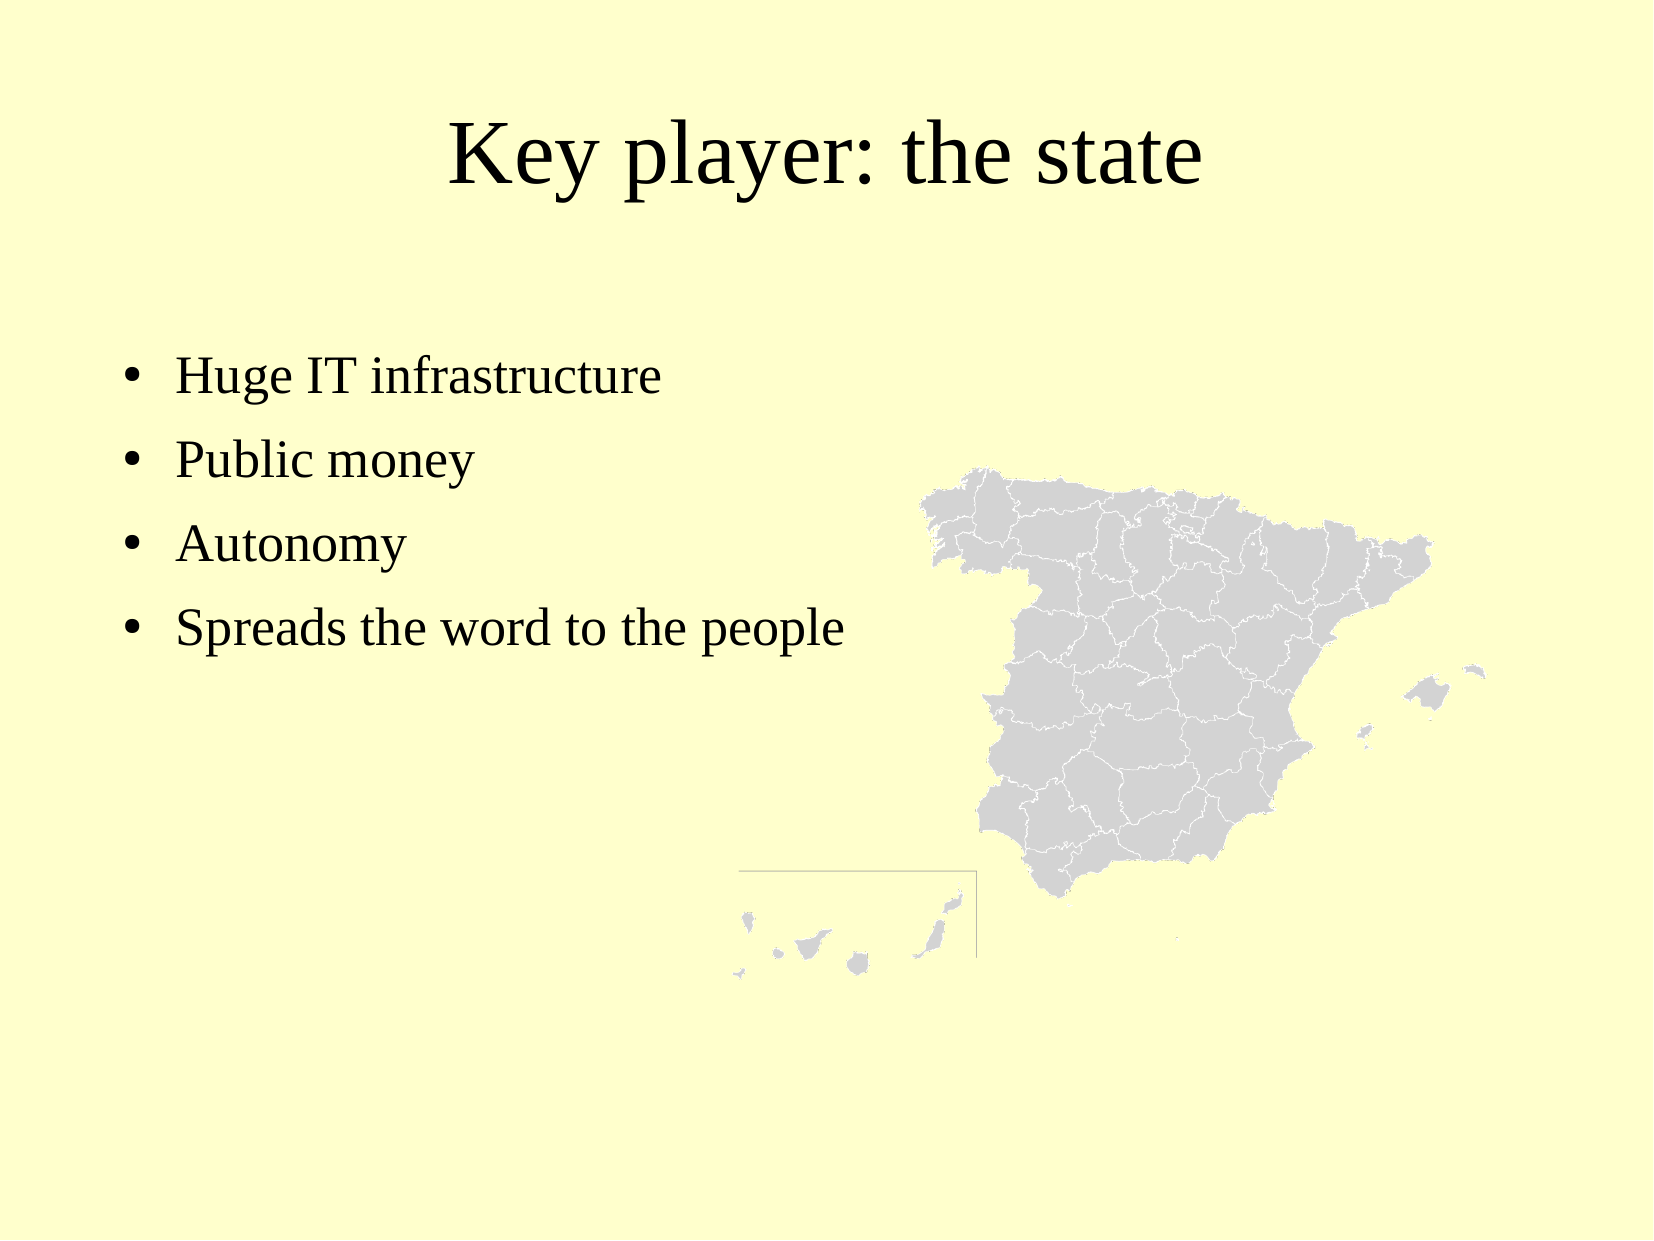

# Key player: the state
Huge IT infrastructure
Public money
Autonomy
Spreads the word to the people